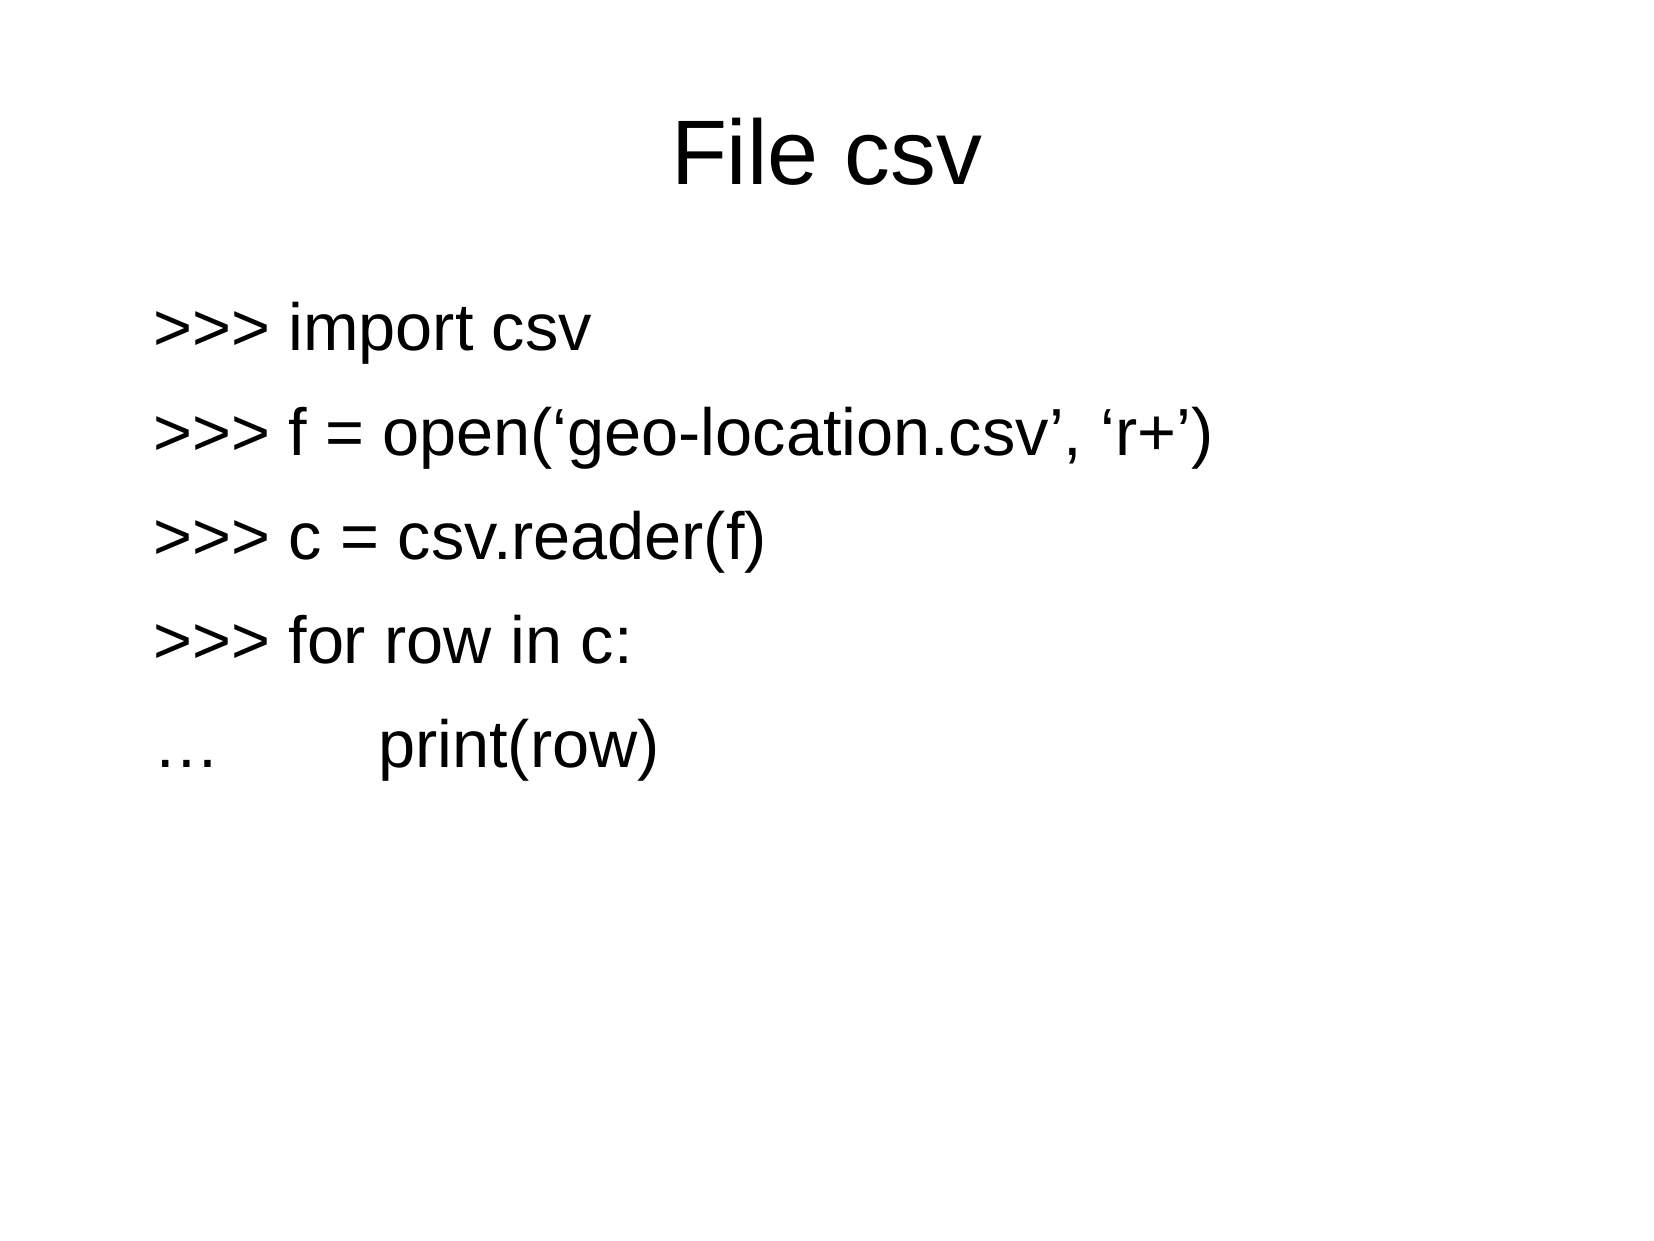

# File csv
>>> import csv
>>> f = open(‘geo-location.csv’, ‘r+’)
>>> c = csv.reader(f)
>>> for row in c:
… 		print(row)